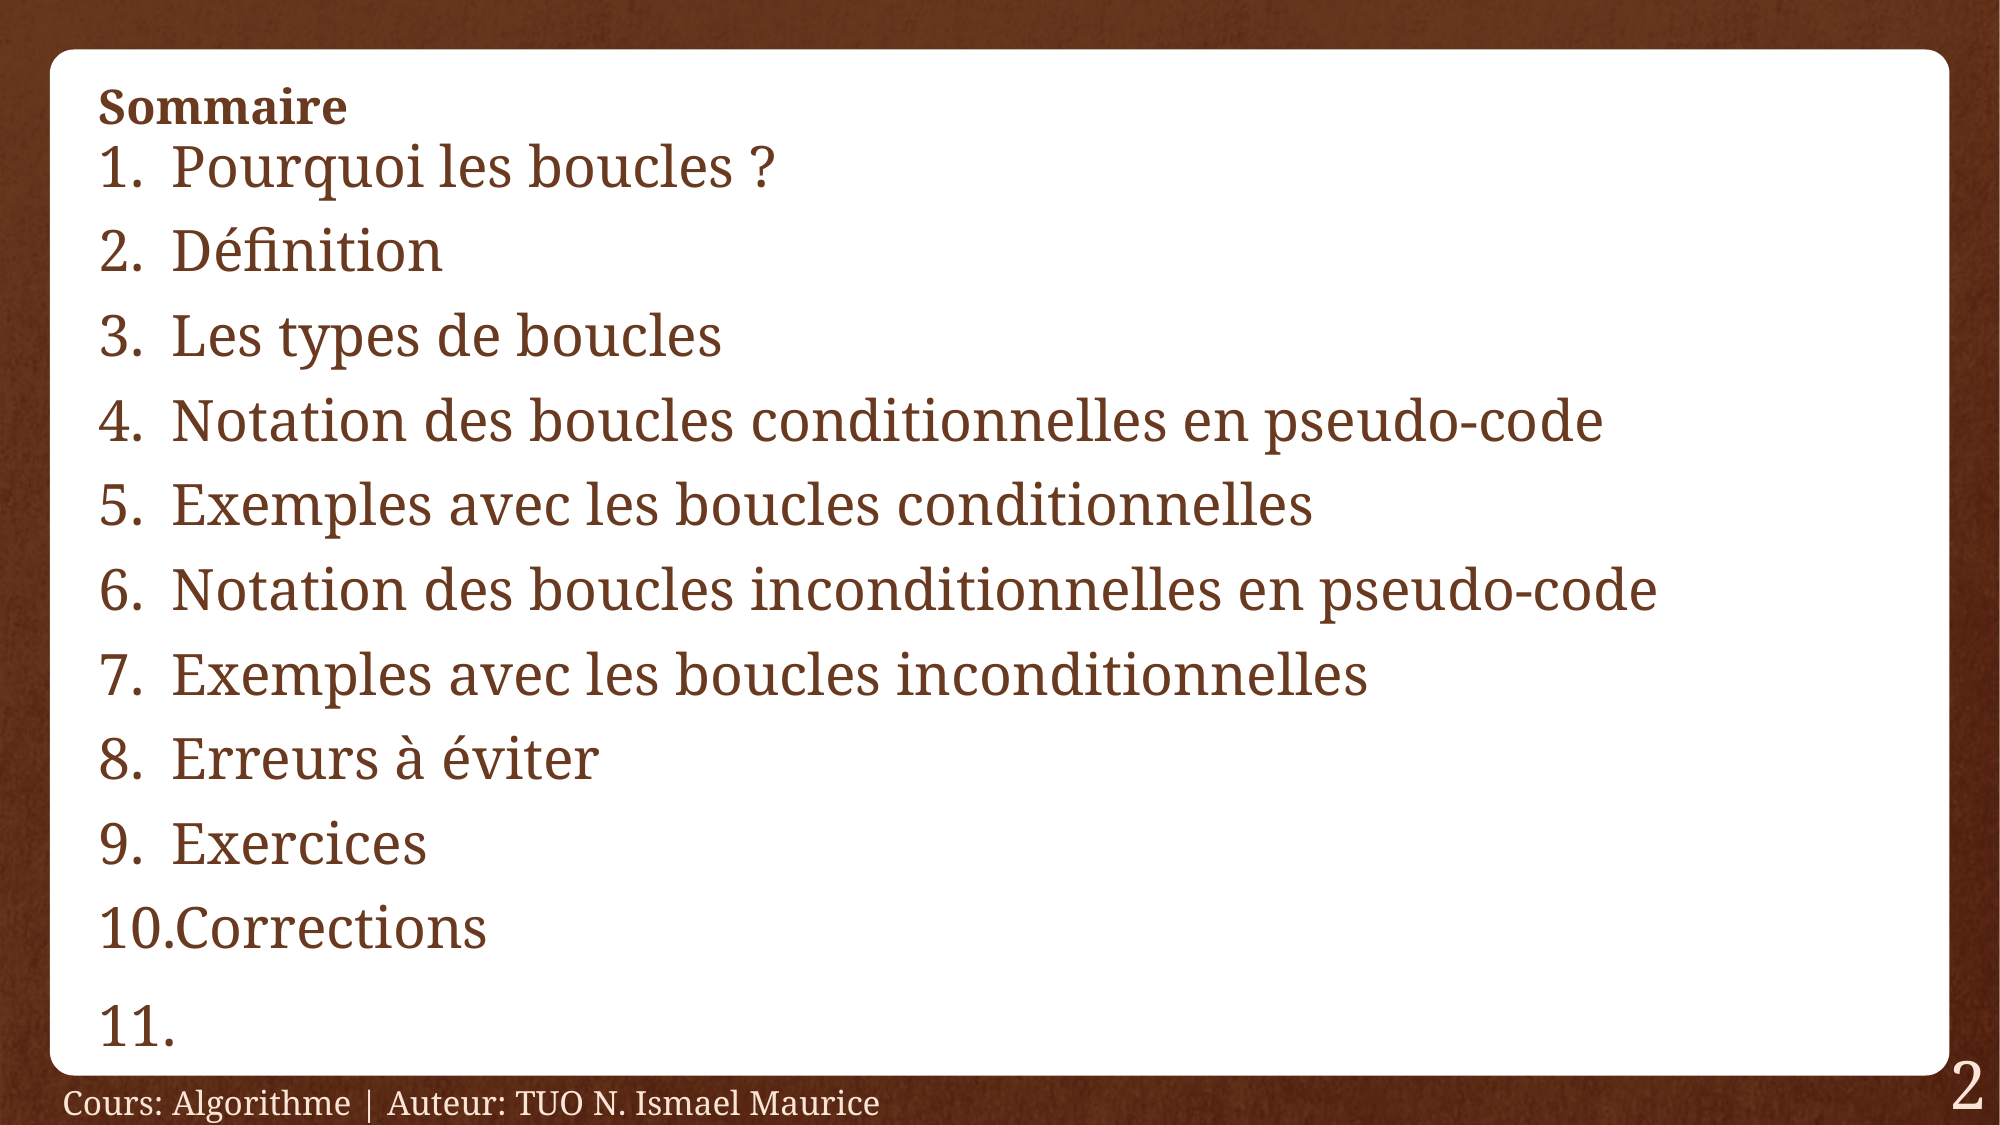

# Sommaire
Pourquoi les boucles ?
Définition
Les types de boucles
Notation des boucles conditionnelles en pseudo-code
Exemples avec les boucles conditionnelles
Notation des boucles inconditionnelles en pseudo-code
Exemples avec les boucles inconditionnelles
Erreurs à éviter
Exercices
Corrections
2
Cours: Algorithme | Auteur: TUO N. Ismael Maurice